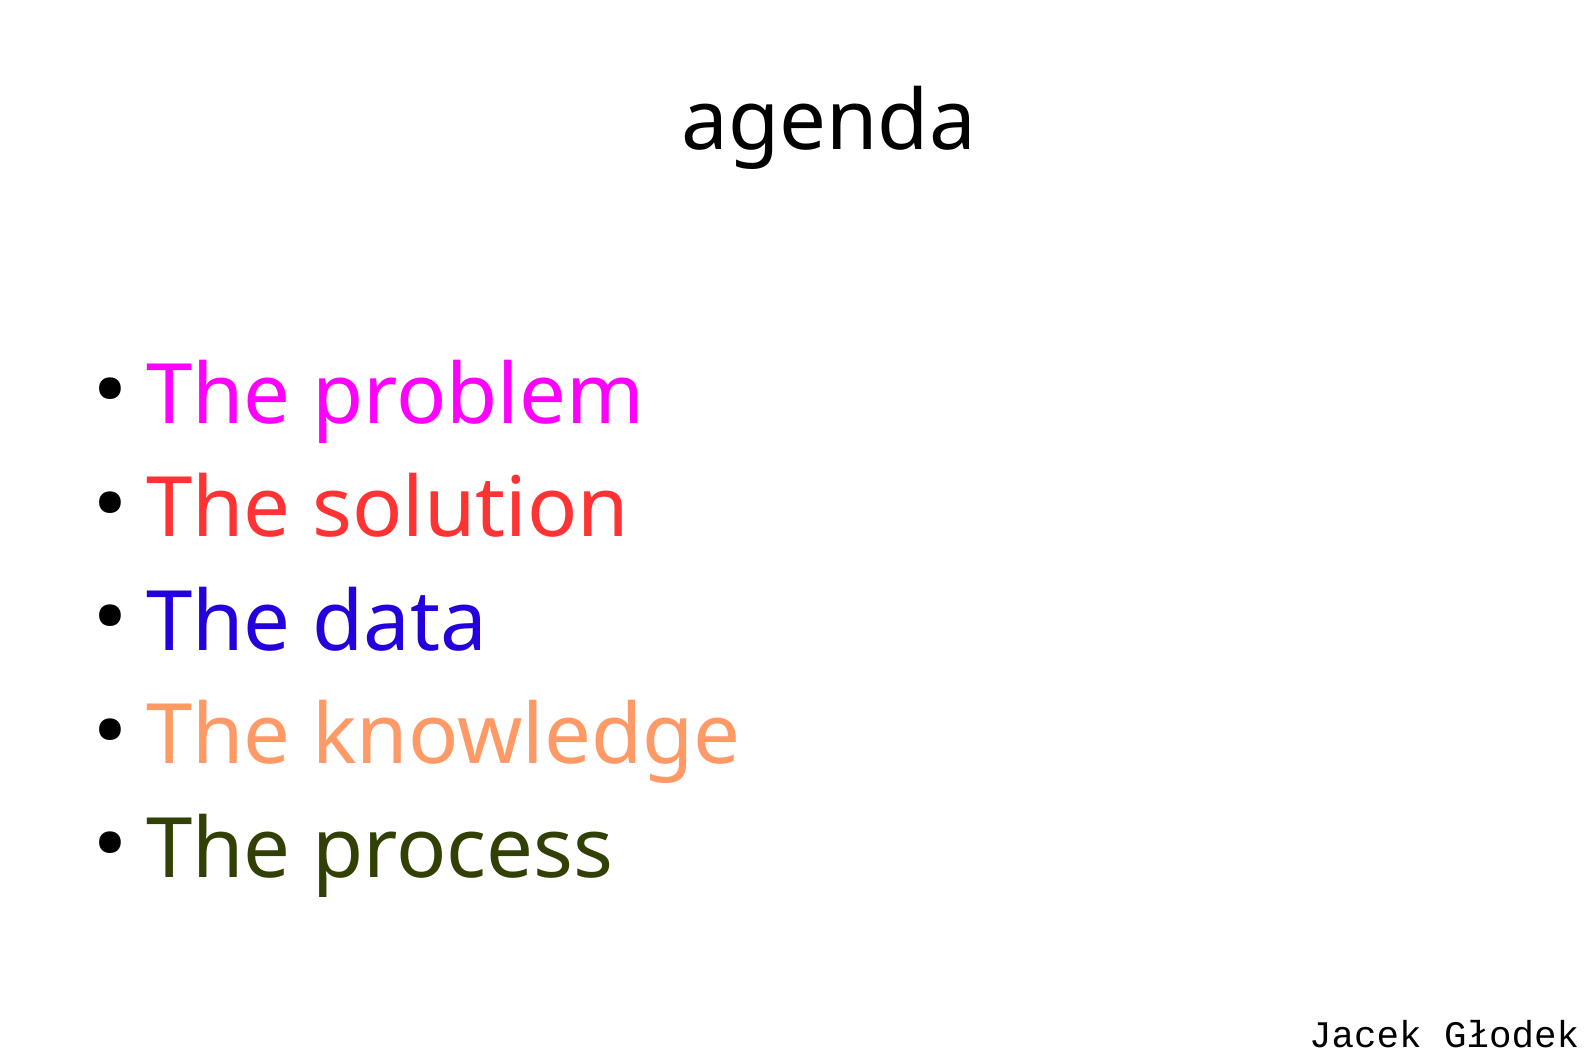

agenda
 The problem
 The solution
 The data
 The knowledge
 The process
Jacek Głodek